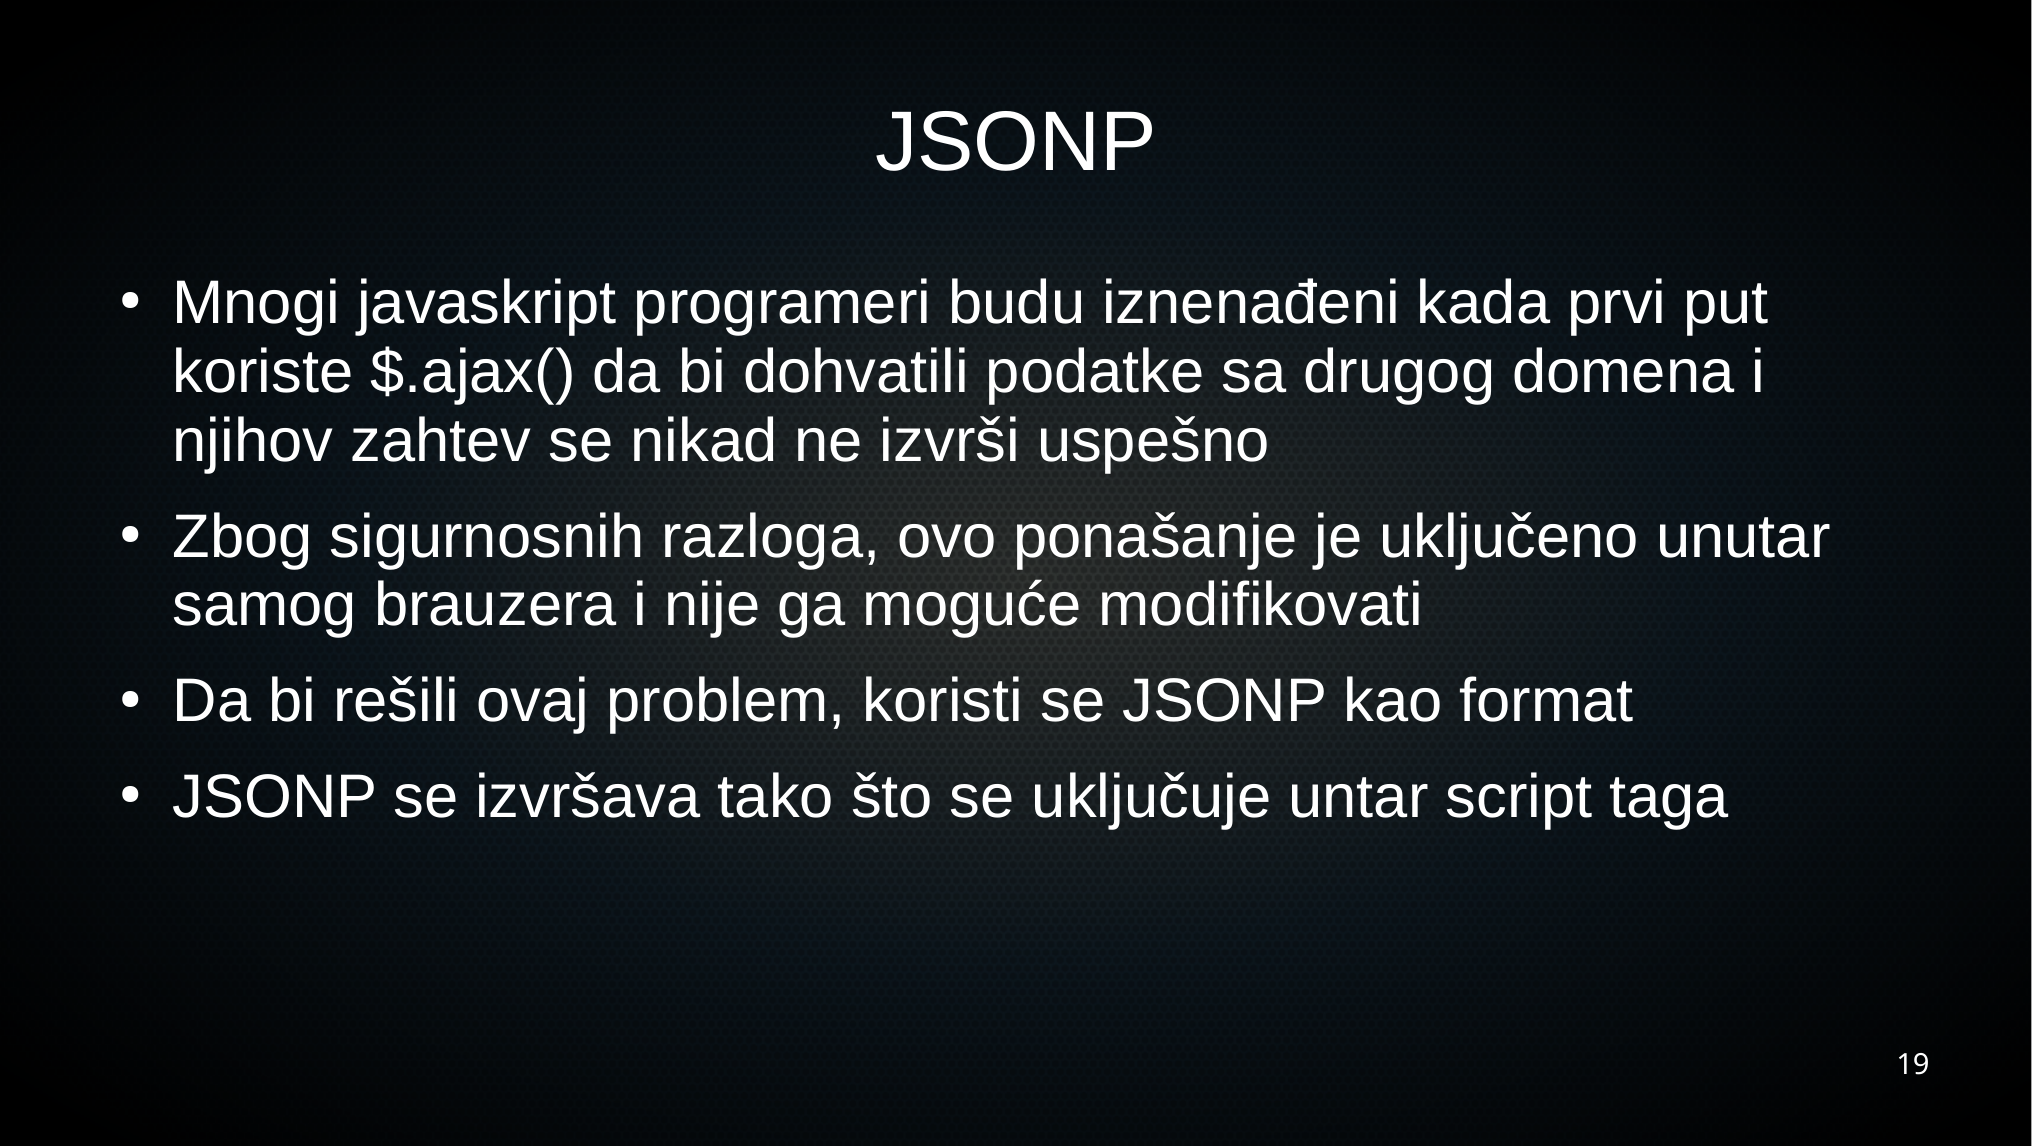

# JSONP
Mnogi javaskript programeri budu iznenađeni kada prvi put koriste $.ajax() da bi dohvatili podatke sa drugog domena i njihov zahtev se nikad ne izvrši uspešno
Zbog sigurnosnih razloga, ovo ponašanje je uključeno unutar samog brauzera i nije ga moguće modifikovati
Da bi rešili ovaj problem, koristi se JSONP kao format
JSONP se izvršava tako što se uključuje untar script taga
19